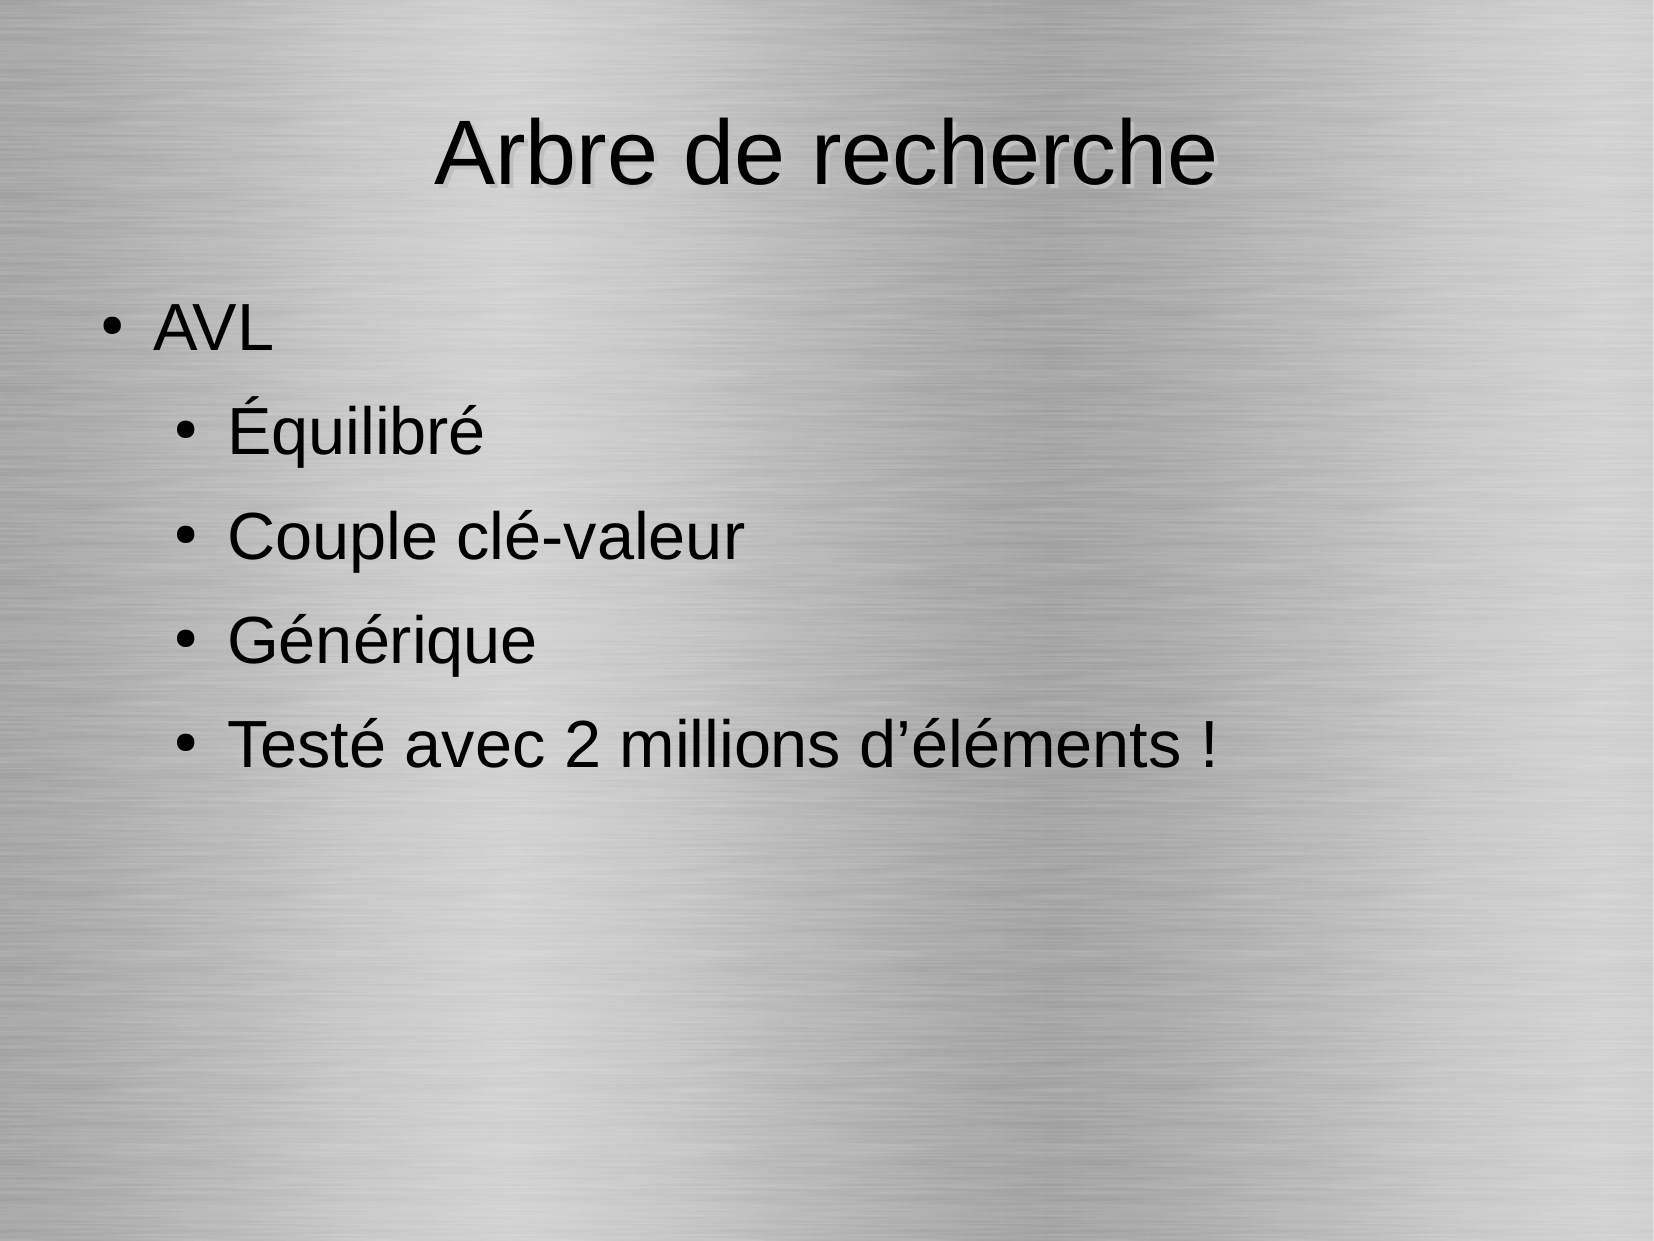

# Arbre de recherche
AVL
Équilibré
Couple clé-valeur
Générique
Testé avec 2 millions d’éléments !